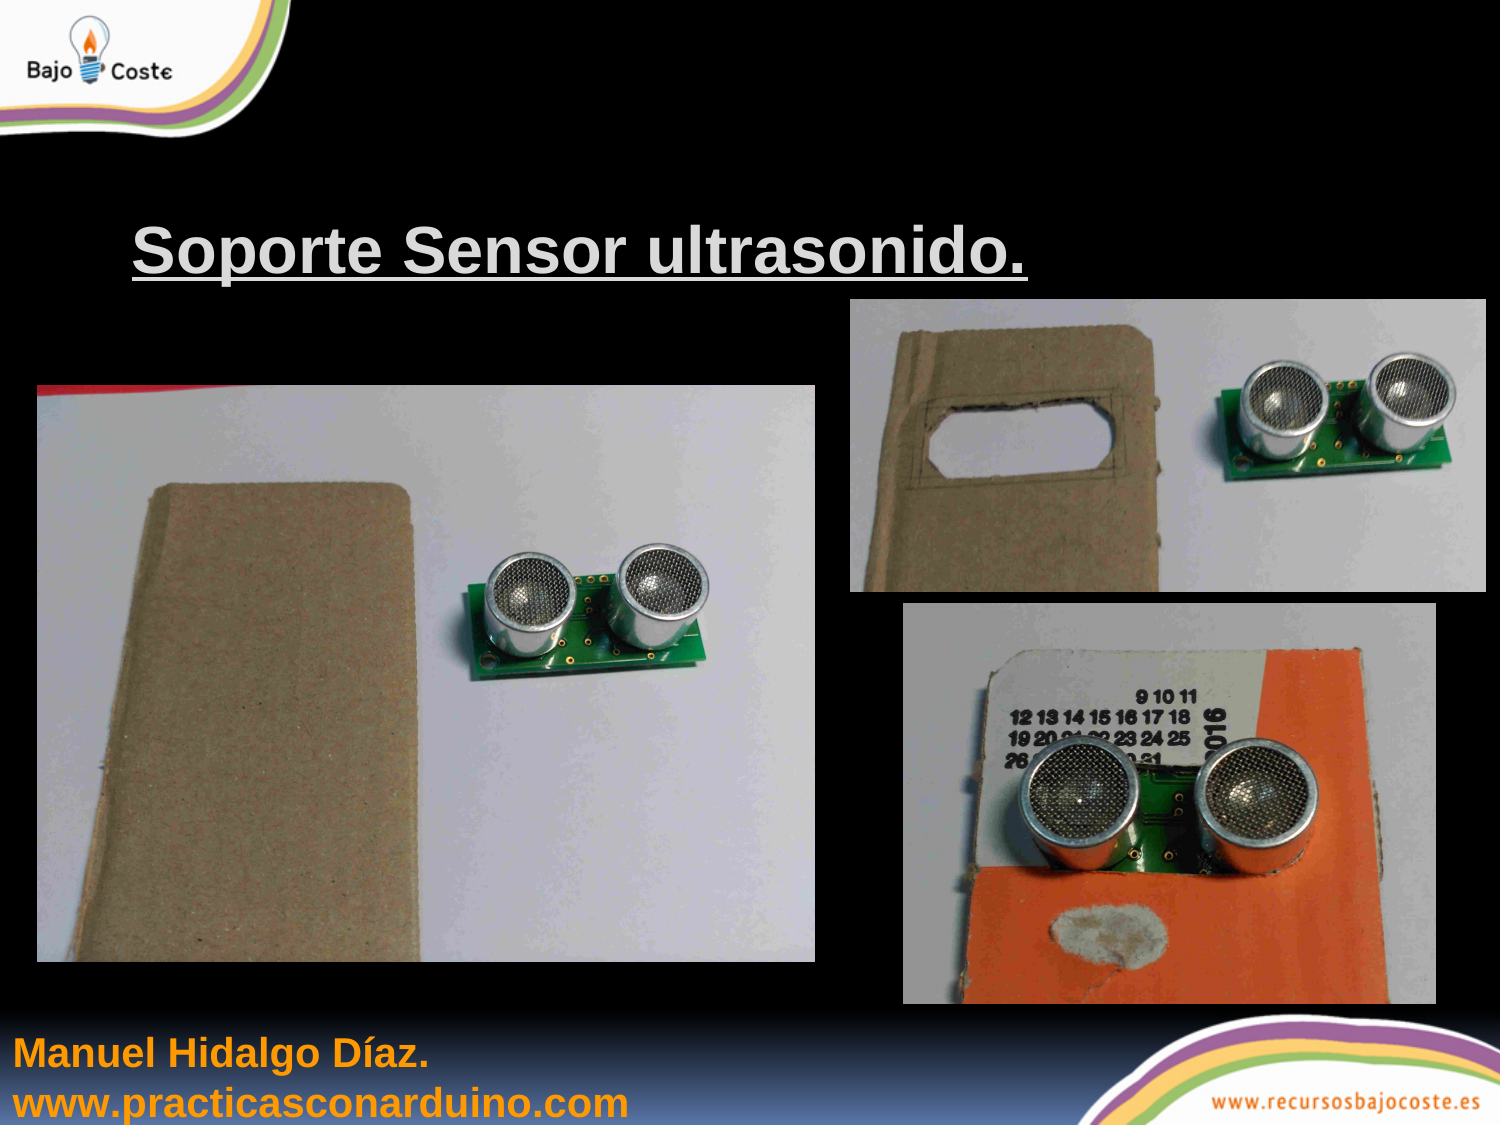

Soporte Sensor ultrasonido.
Manuel Hidalgo Díaz.
www.practicasconarduino.com